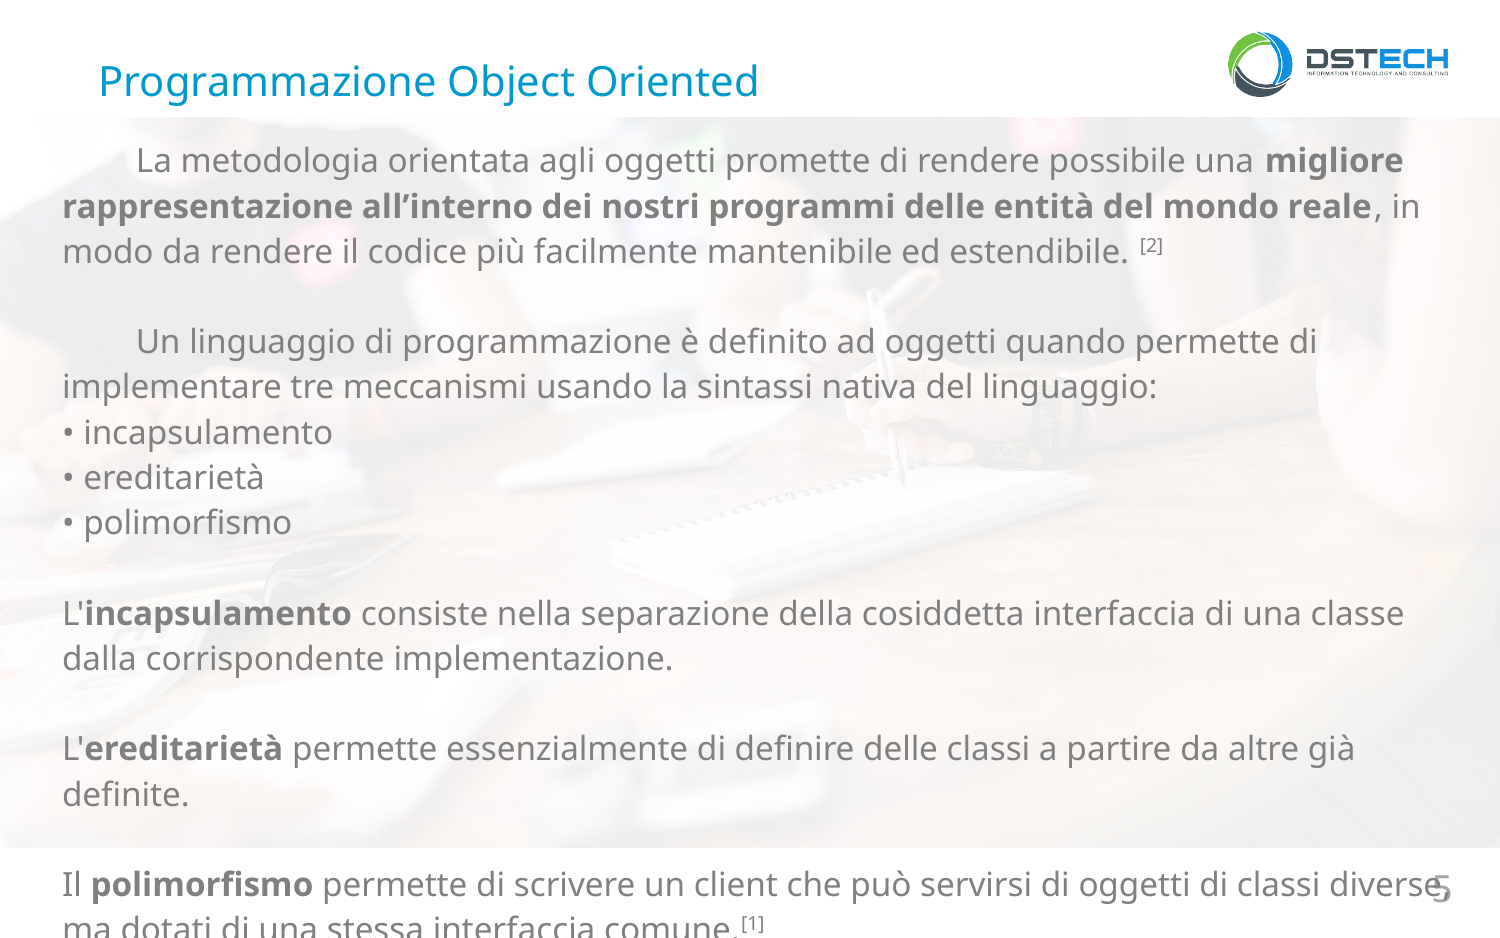

Programmazione Object Oriented
	La metodologia orientata agli oggetti promette di rendere possibile una migliore rappresentazione all’interno dei nostri programmi delle entità del mondo reale, in modo da rendere il codice più facilmente mantenibile ed estendibile. [2]
	Un linguaggio di programmazione è definito ad oggetti quando permette di
implementare tre meccanismi usando la sintassi nativa del linguaggio:
• incapsulamento
• ereditarietà
• polimorfismo
L'incapsulamento consiste nella separazione della cosiddetta interfaccia di una classe dalla corrispondente implementazione.
L'ereditarietà permette essenzialmente di definire delle classi a partire da altre già definite.
Il polimorfismo permette di scrivere un client che può servirsi di oggetti di classi diverse, ma dotati di una stessa interfaccia comune.[1]
5